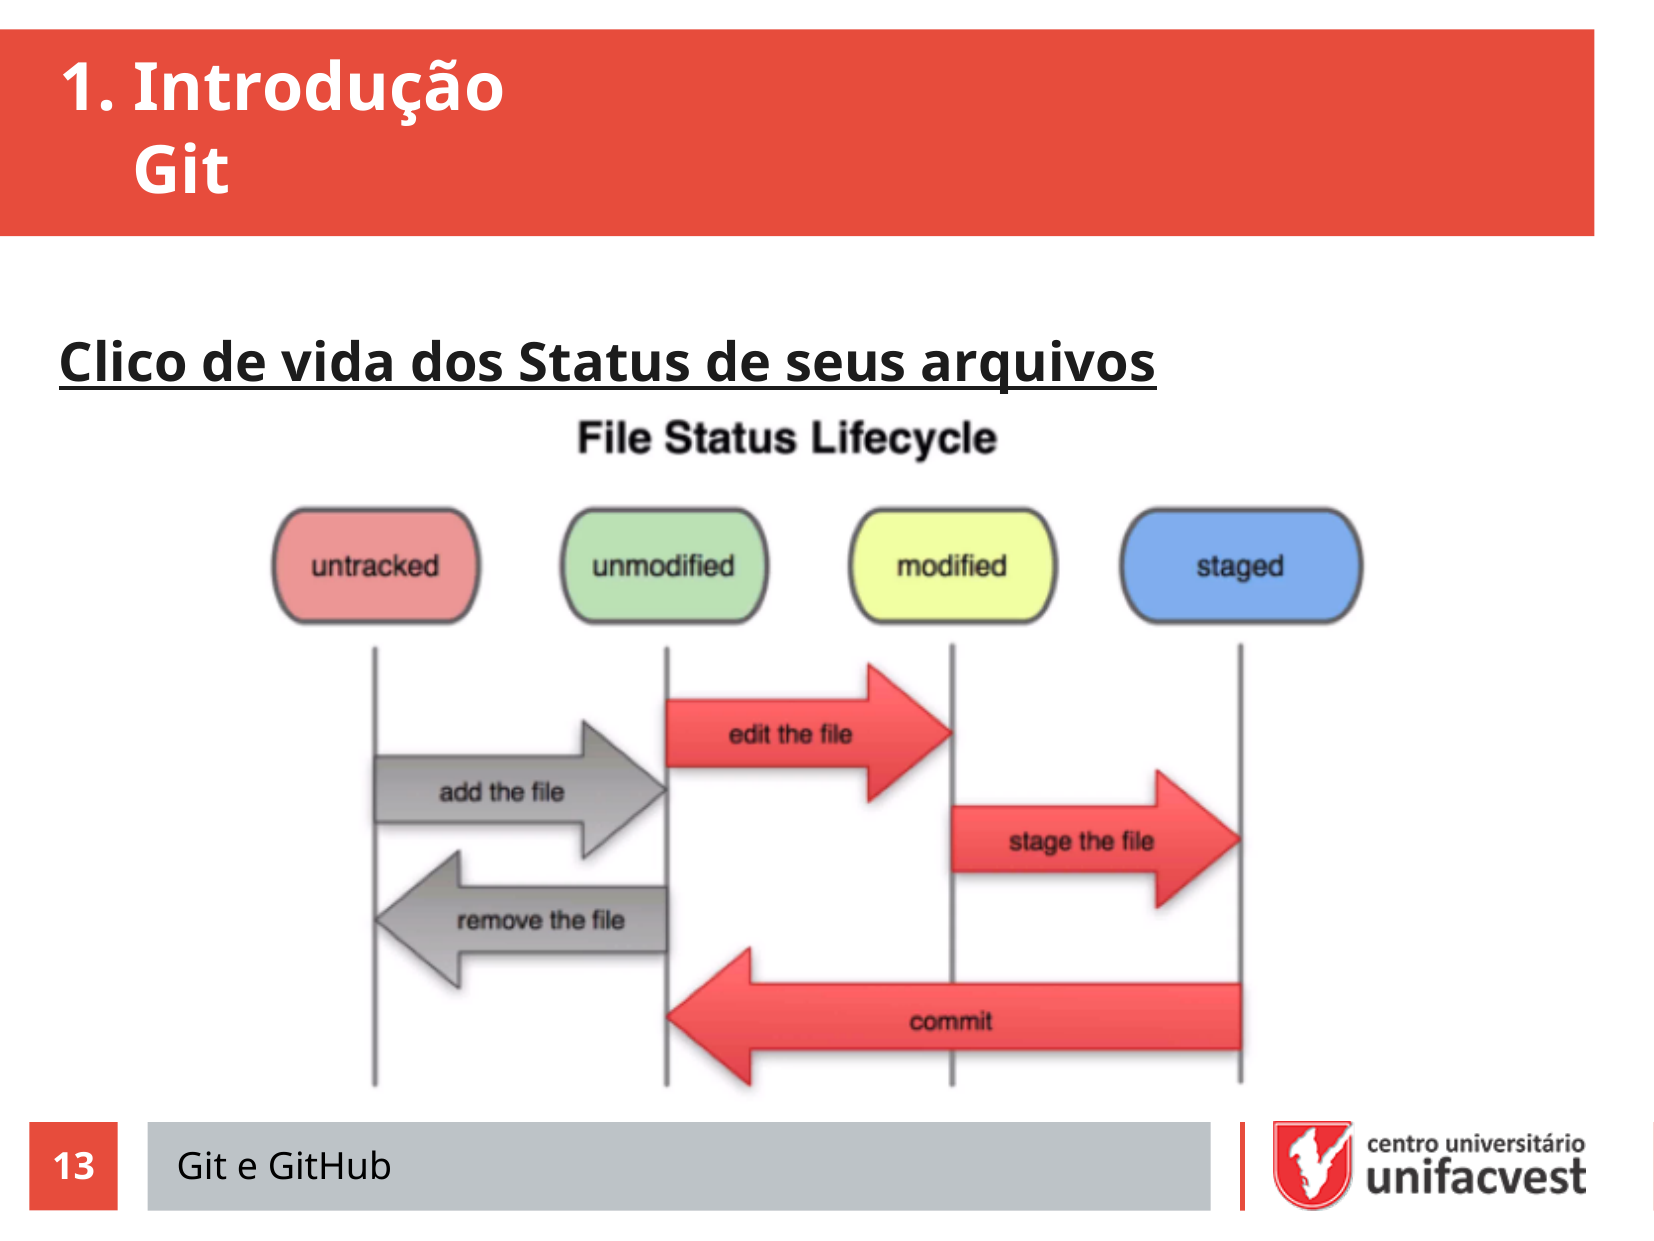

# 1. Introdução Git
Clico de vida dos Status de seus arquivos
13
Git e GitHub